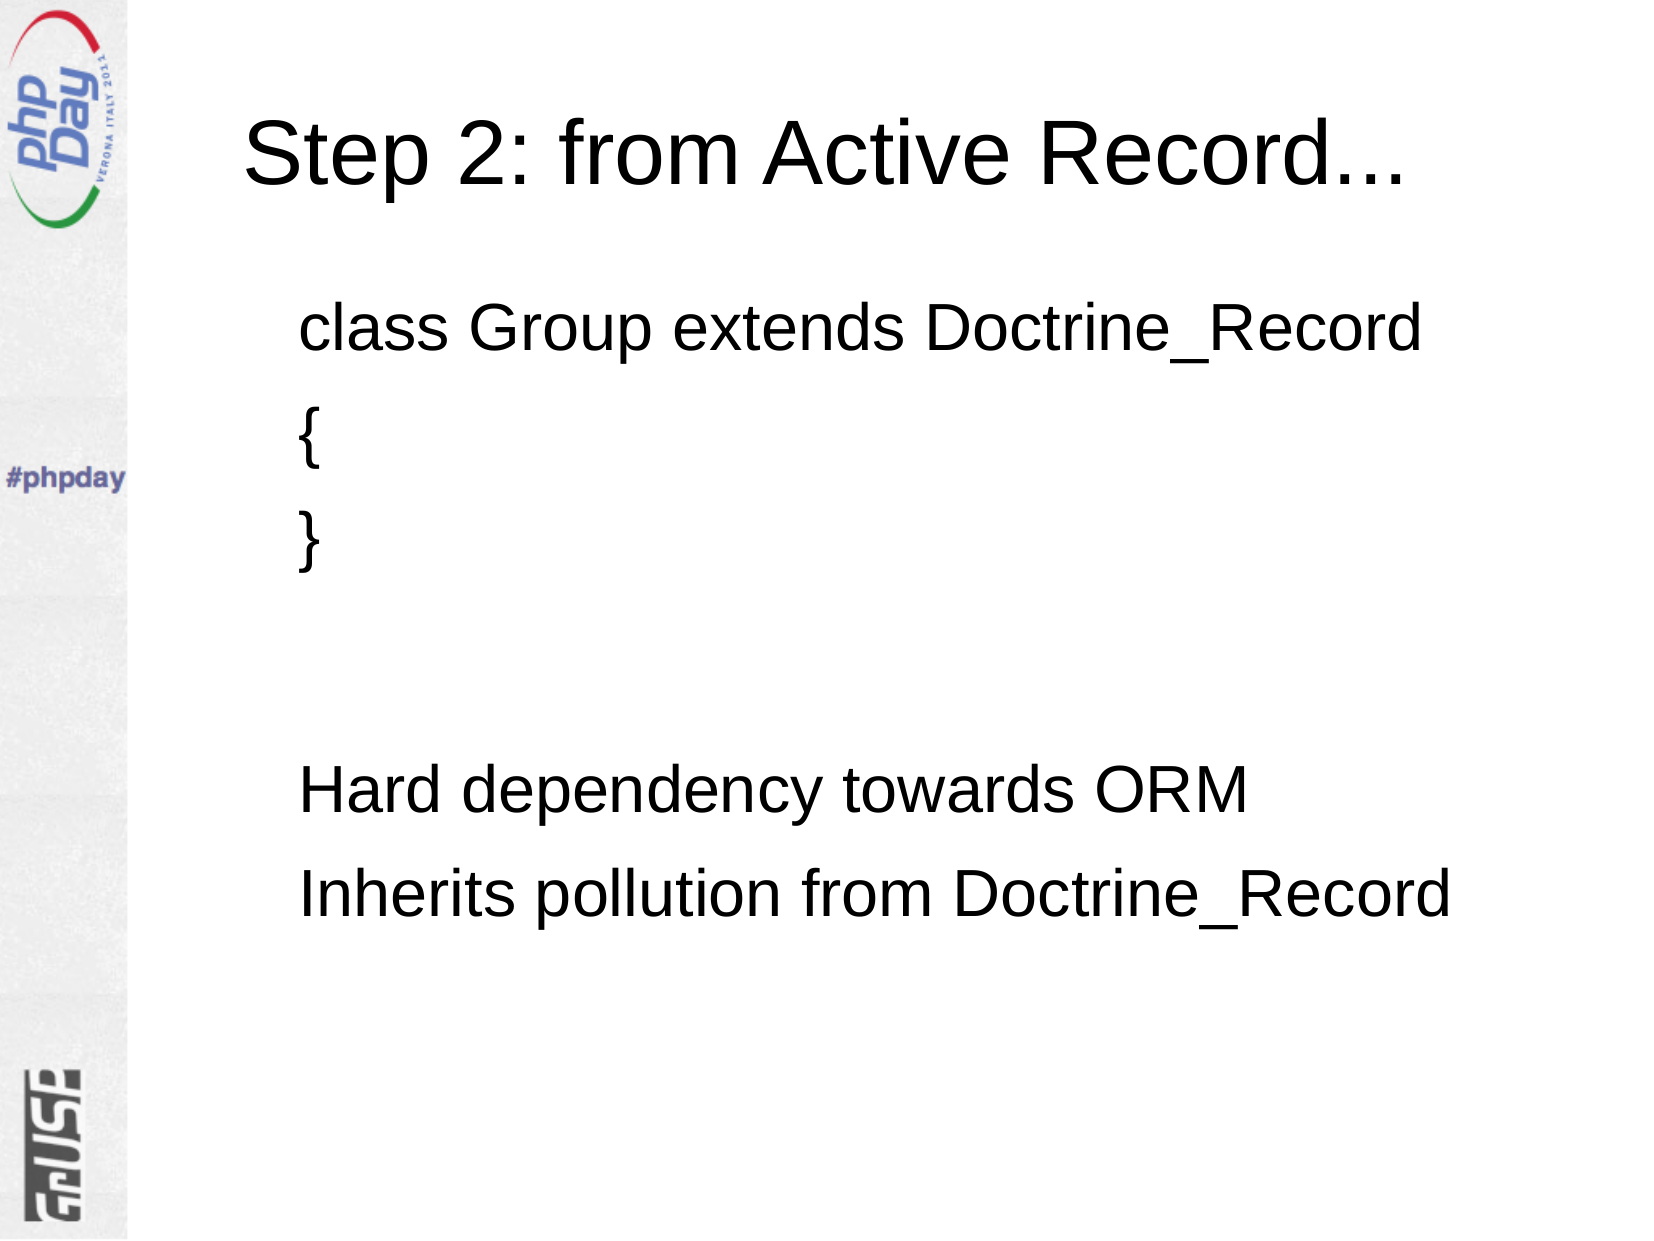

# Step 2: from Active Record...
class Group extends Doctrine_Record
{
}
Hard dependency towards ORM
Inherits pollution from Doctrine_Record